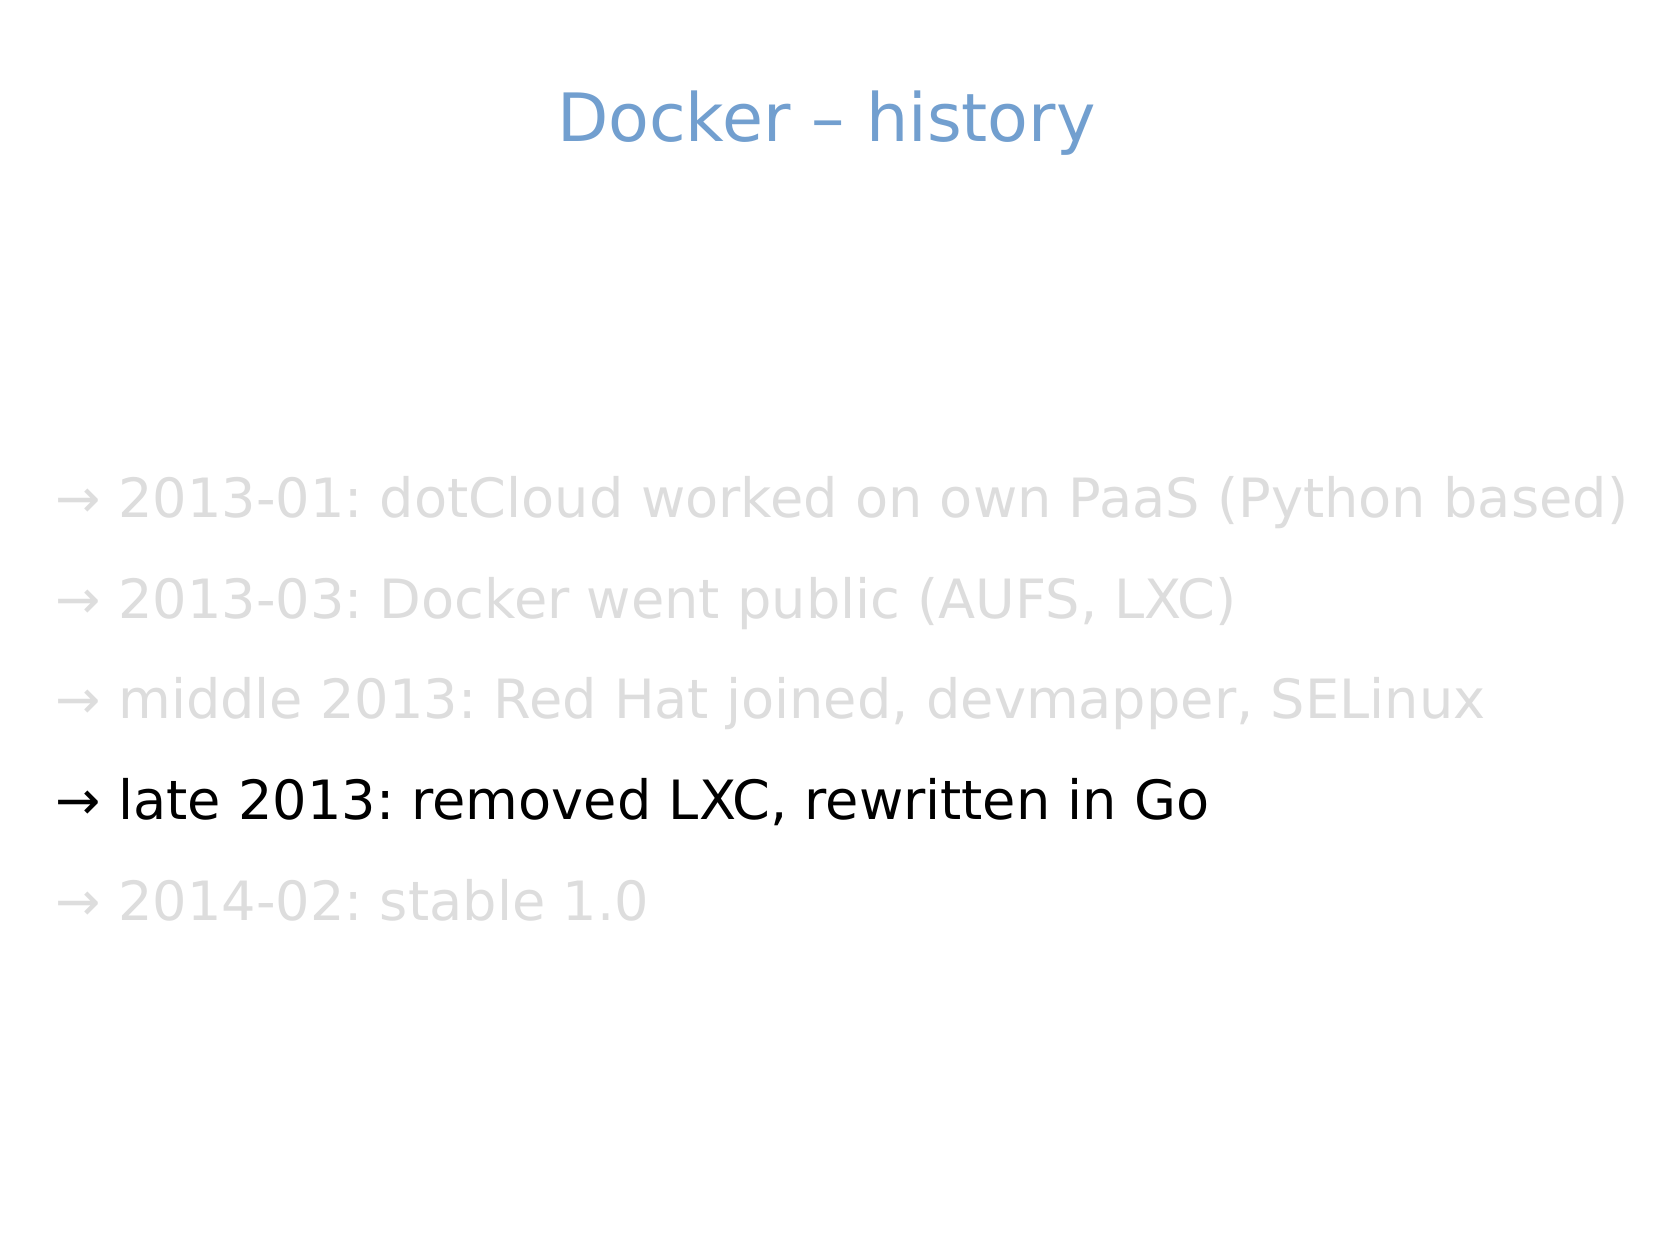

Docker – history
→ 2013-01: dotCloud worked on own PaaS (Python based)
→ 2013-03: Docker went public (AUFS, LXC)
→ middle 2013: Red Hat joined, devmapper, SELinux
→ late 2013: removed LXC, rewritten in Go
→ 2014-02: stable 1.0